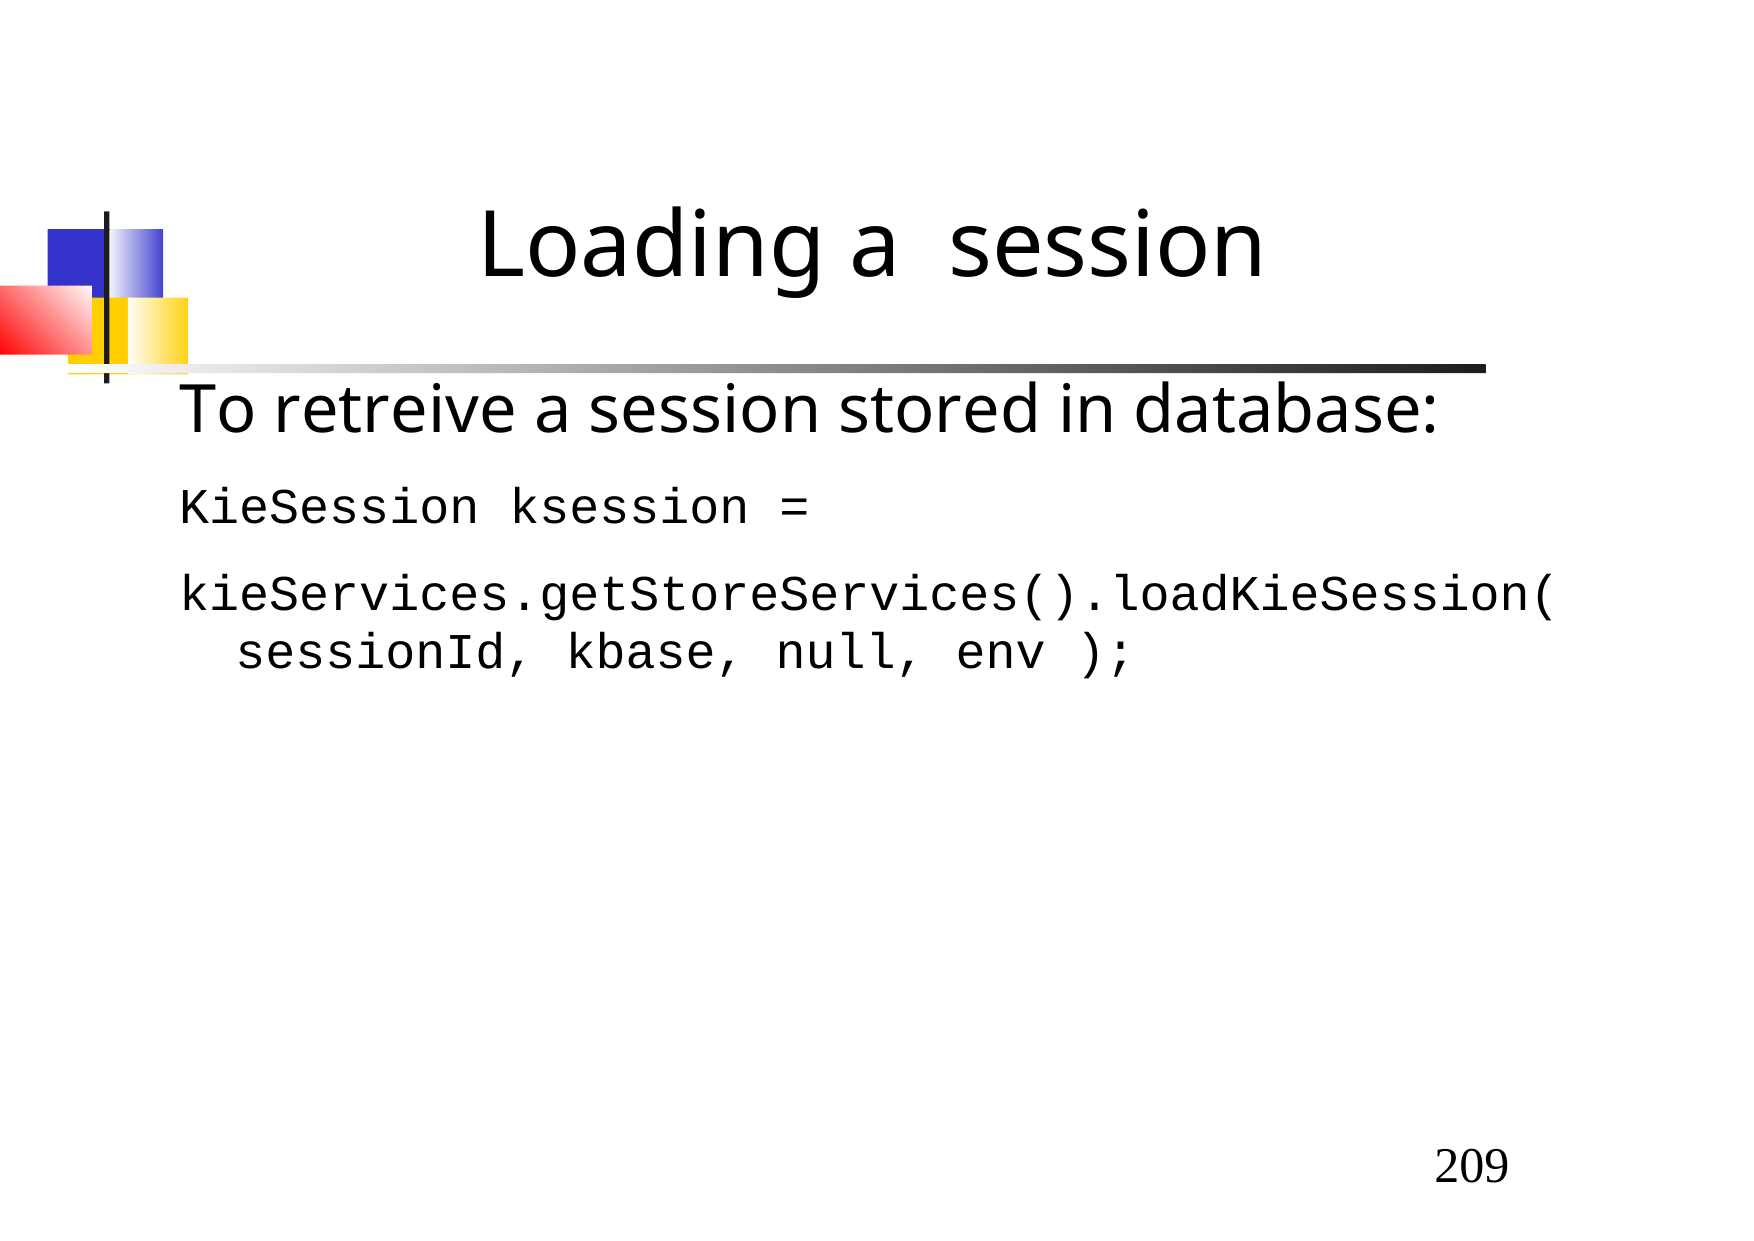

# Loading a session
To retreive a session stored in database:
KieSession ksession =
kieServices.getStoreServices().loadKieSession( sessionId, kbase, null, env );